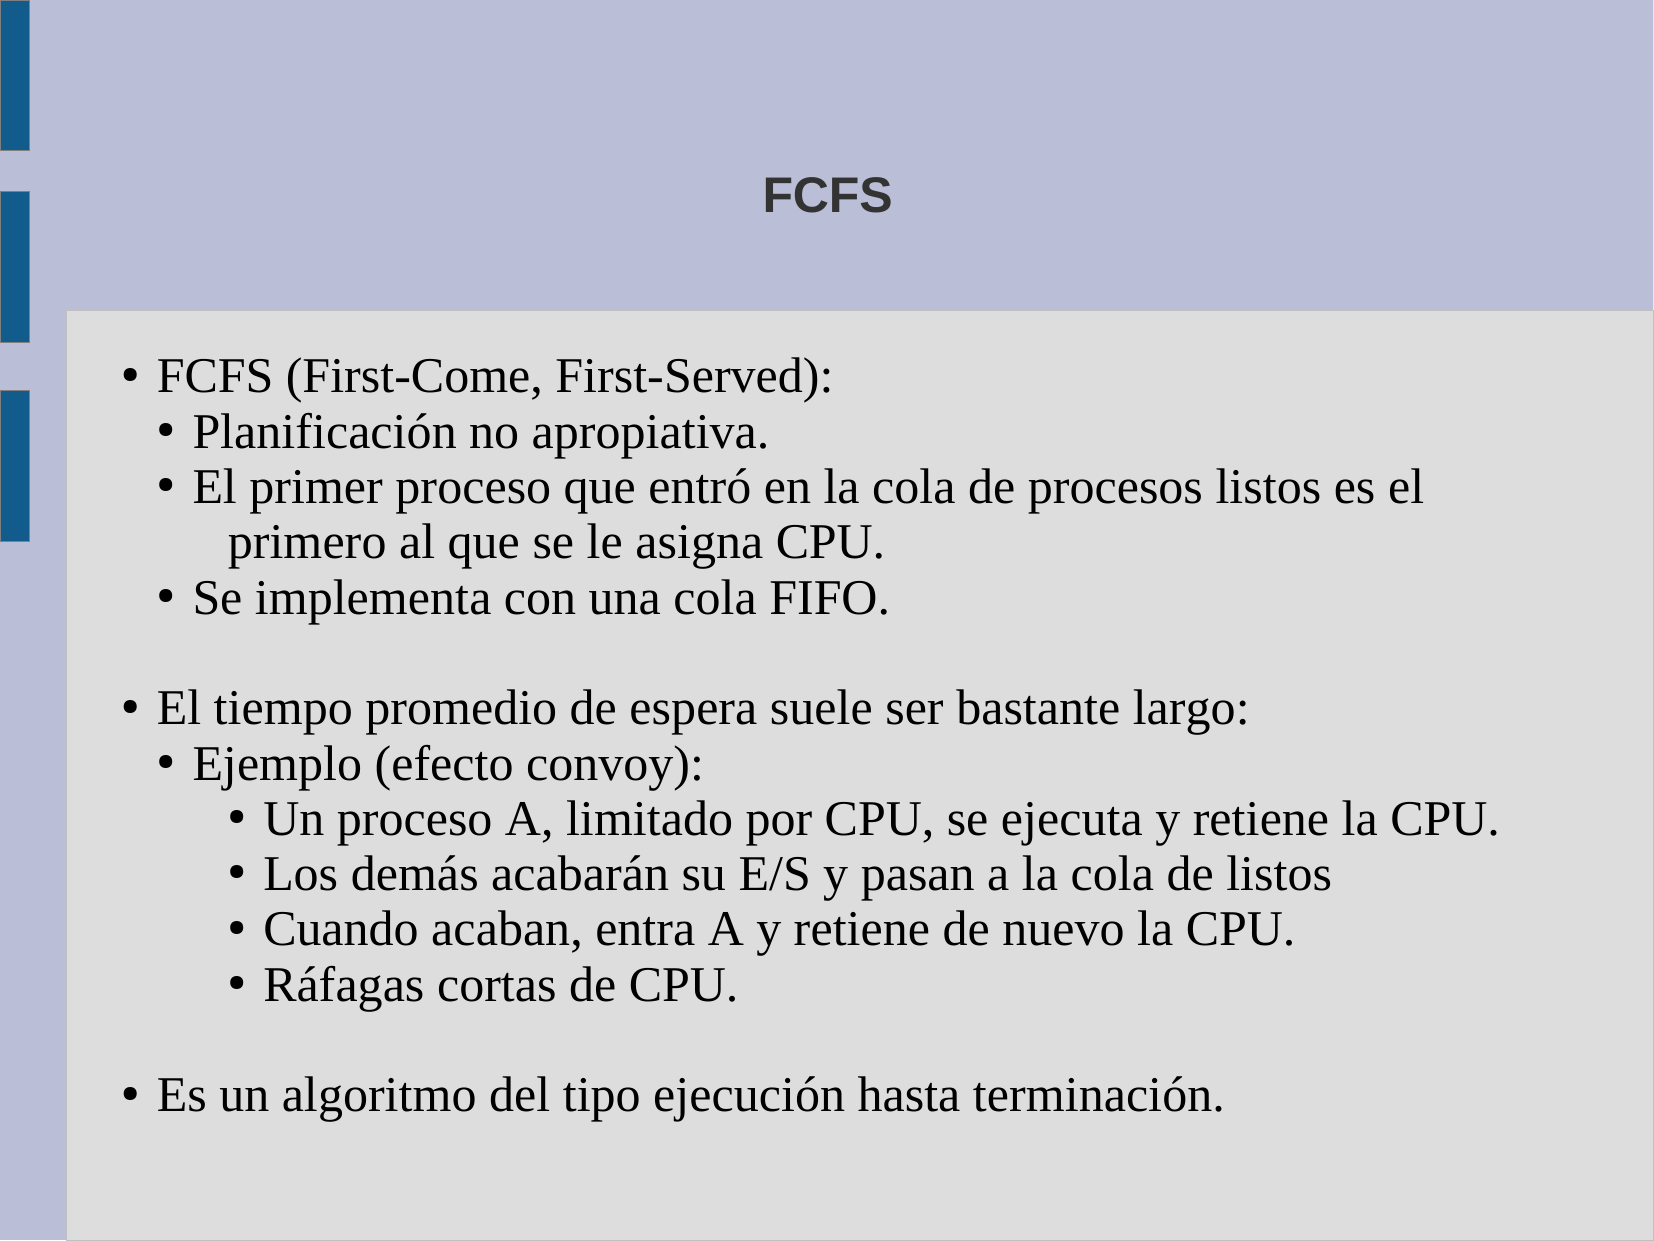

# FCFS
FCFS (First-Come, First-Served):
Planificación no apropiativa.
El primer proceso que entró en la cola de procesos listos es el primero al que se le asigna CPU.
Se implementa con una cola FIFO.
El tiempo promedio de espera suele ser bastante largo:
Ejemplo (efecto convoy):
Un proceso A, limitado por CPU, se ejecuta y retiene la CPU.
Los demás acabarán su E/S y pasan a la cola de listos
Cuando acaban, entra A y retiene de nuevo la CPU.
Ráfagas cortas de CPU.
Es un algoritmo del tipo ejecución hasta terminación.